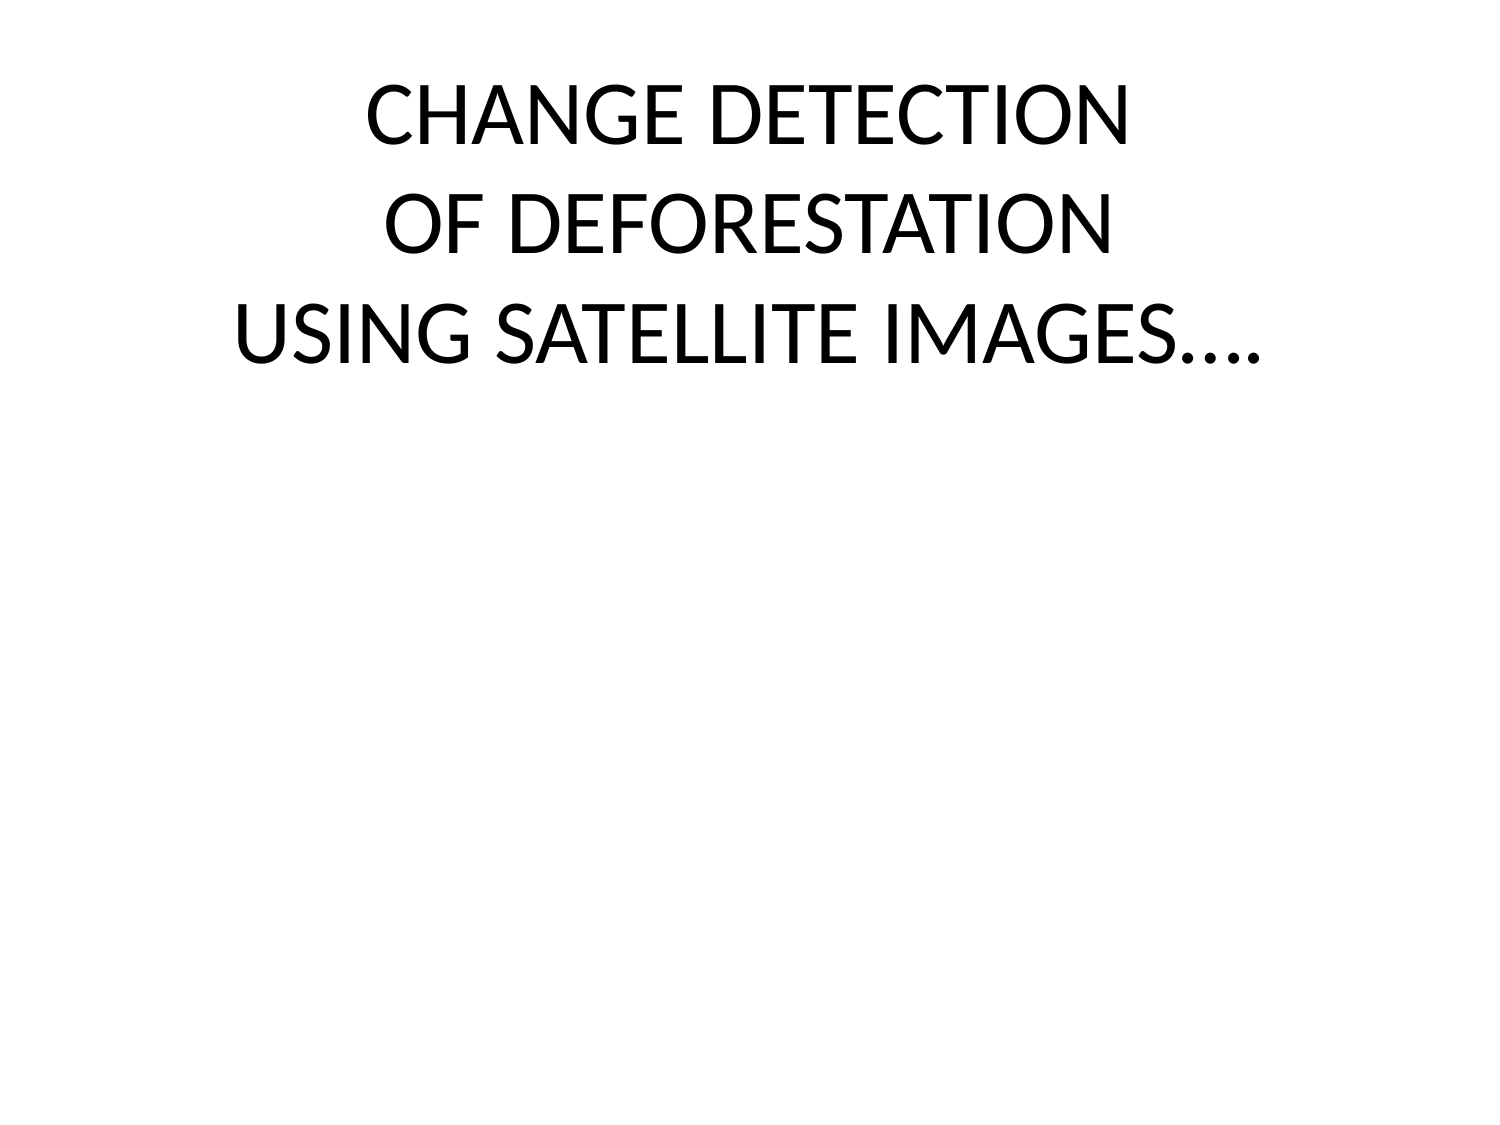

# CHANGE DETECTION OF DEFORESTATION USING SATELLITE IMAGES….